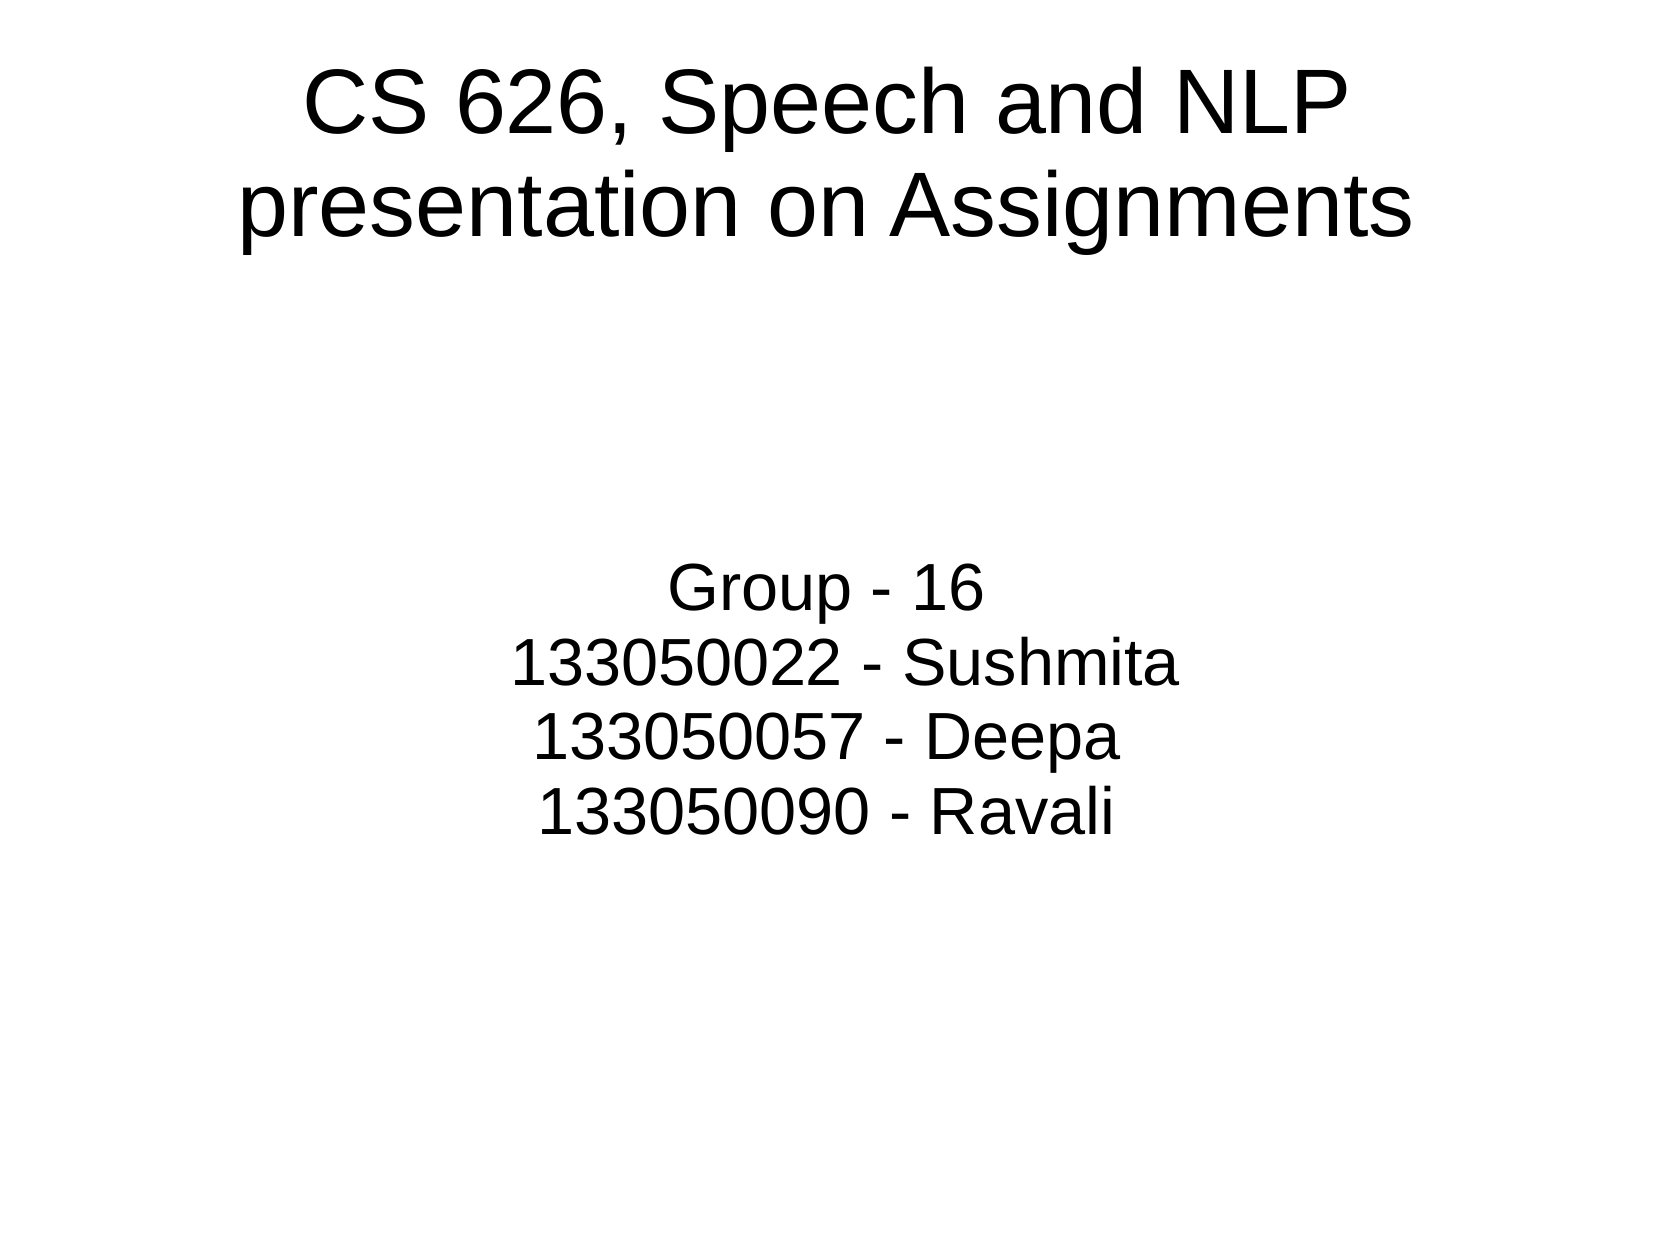

# CS 626, Speech and NLP presentation on Assignments
Group - 16
 133050022 - Sushmita
133050057 - Deepa
133050090 - Ravali